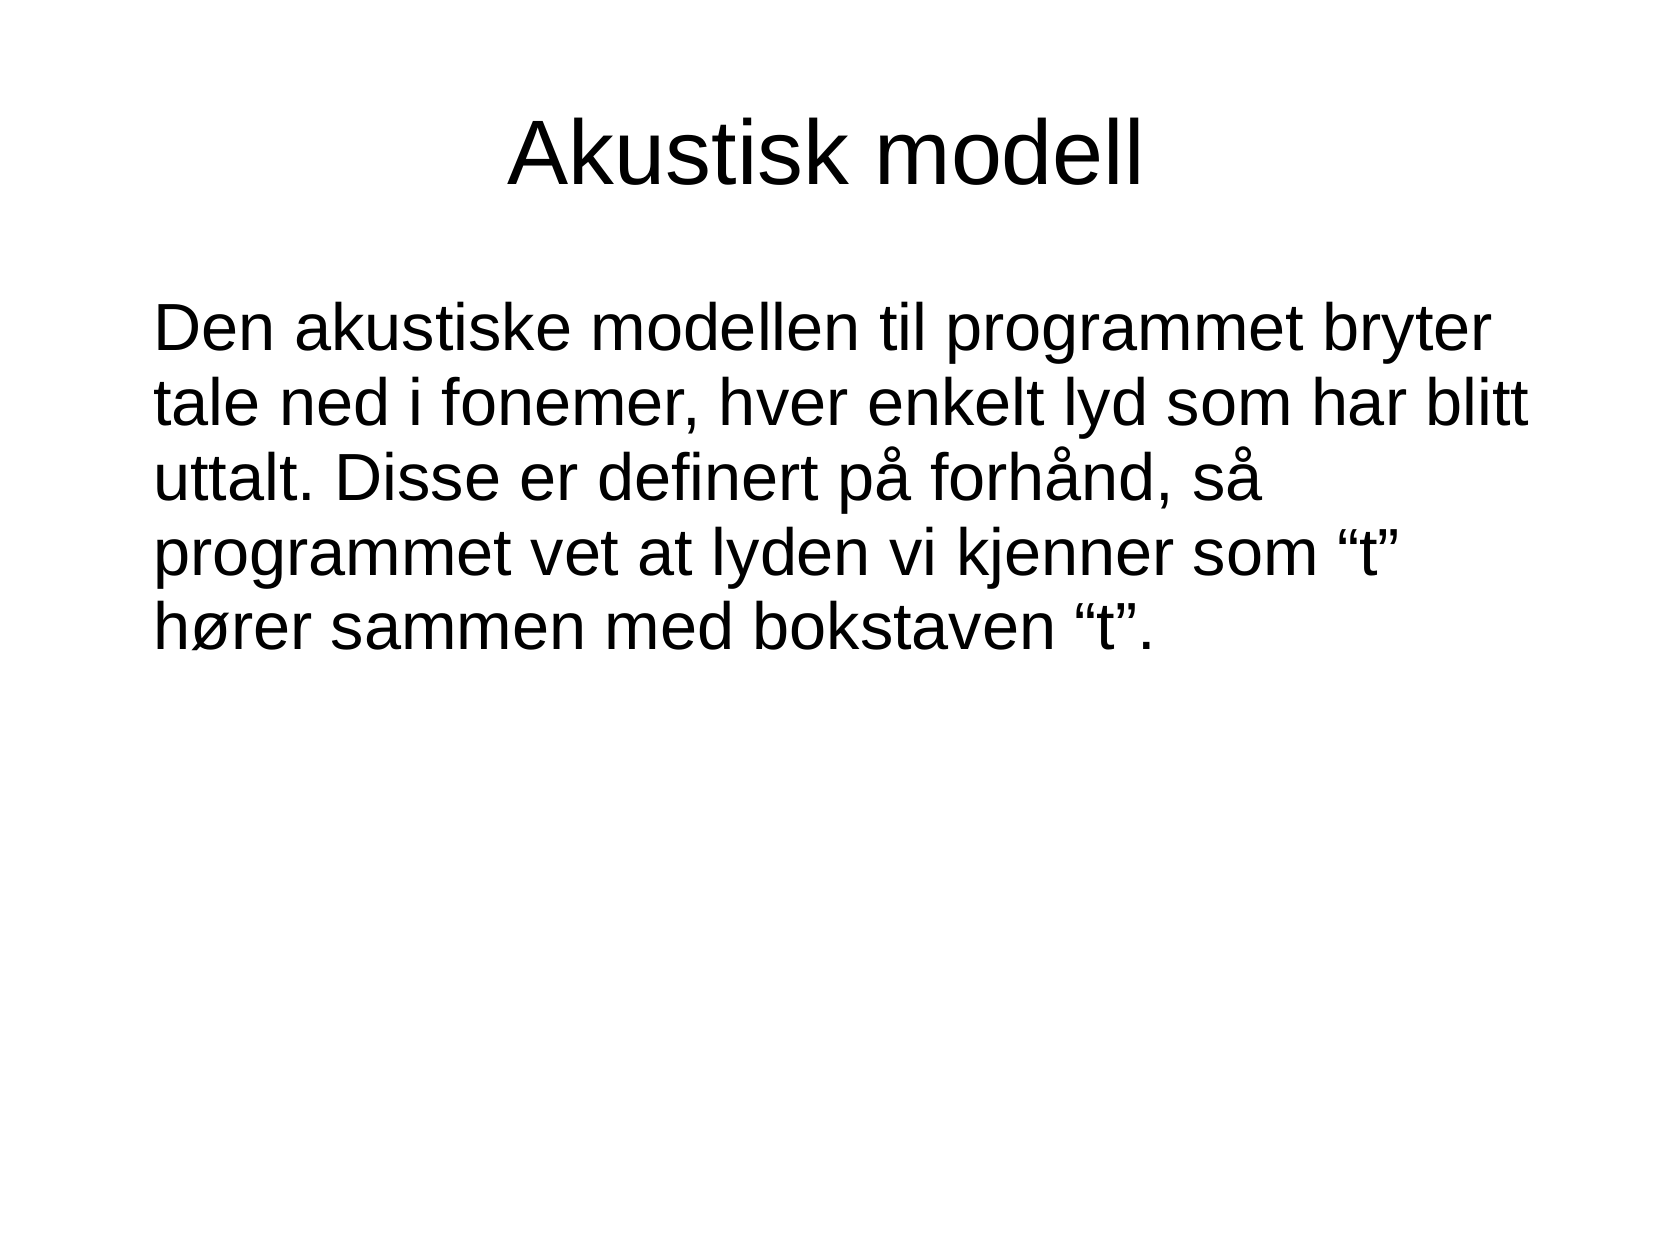

# Akustisk modell
Den akustiske modellen til programmet bryter tale ned i fonemer, hver enkelt lyd som har blitt uttalt. Disse er definert på forhånd, så programmet vet at lyden vi kjenner som “t” hører sammen med bokstaven “t”.